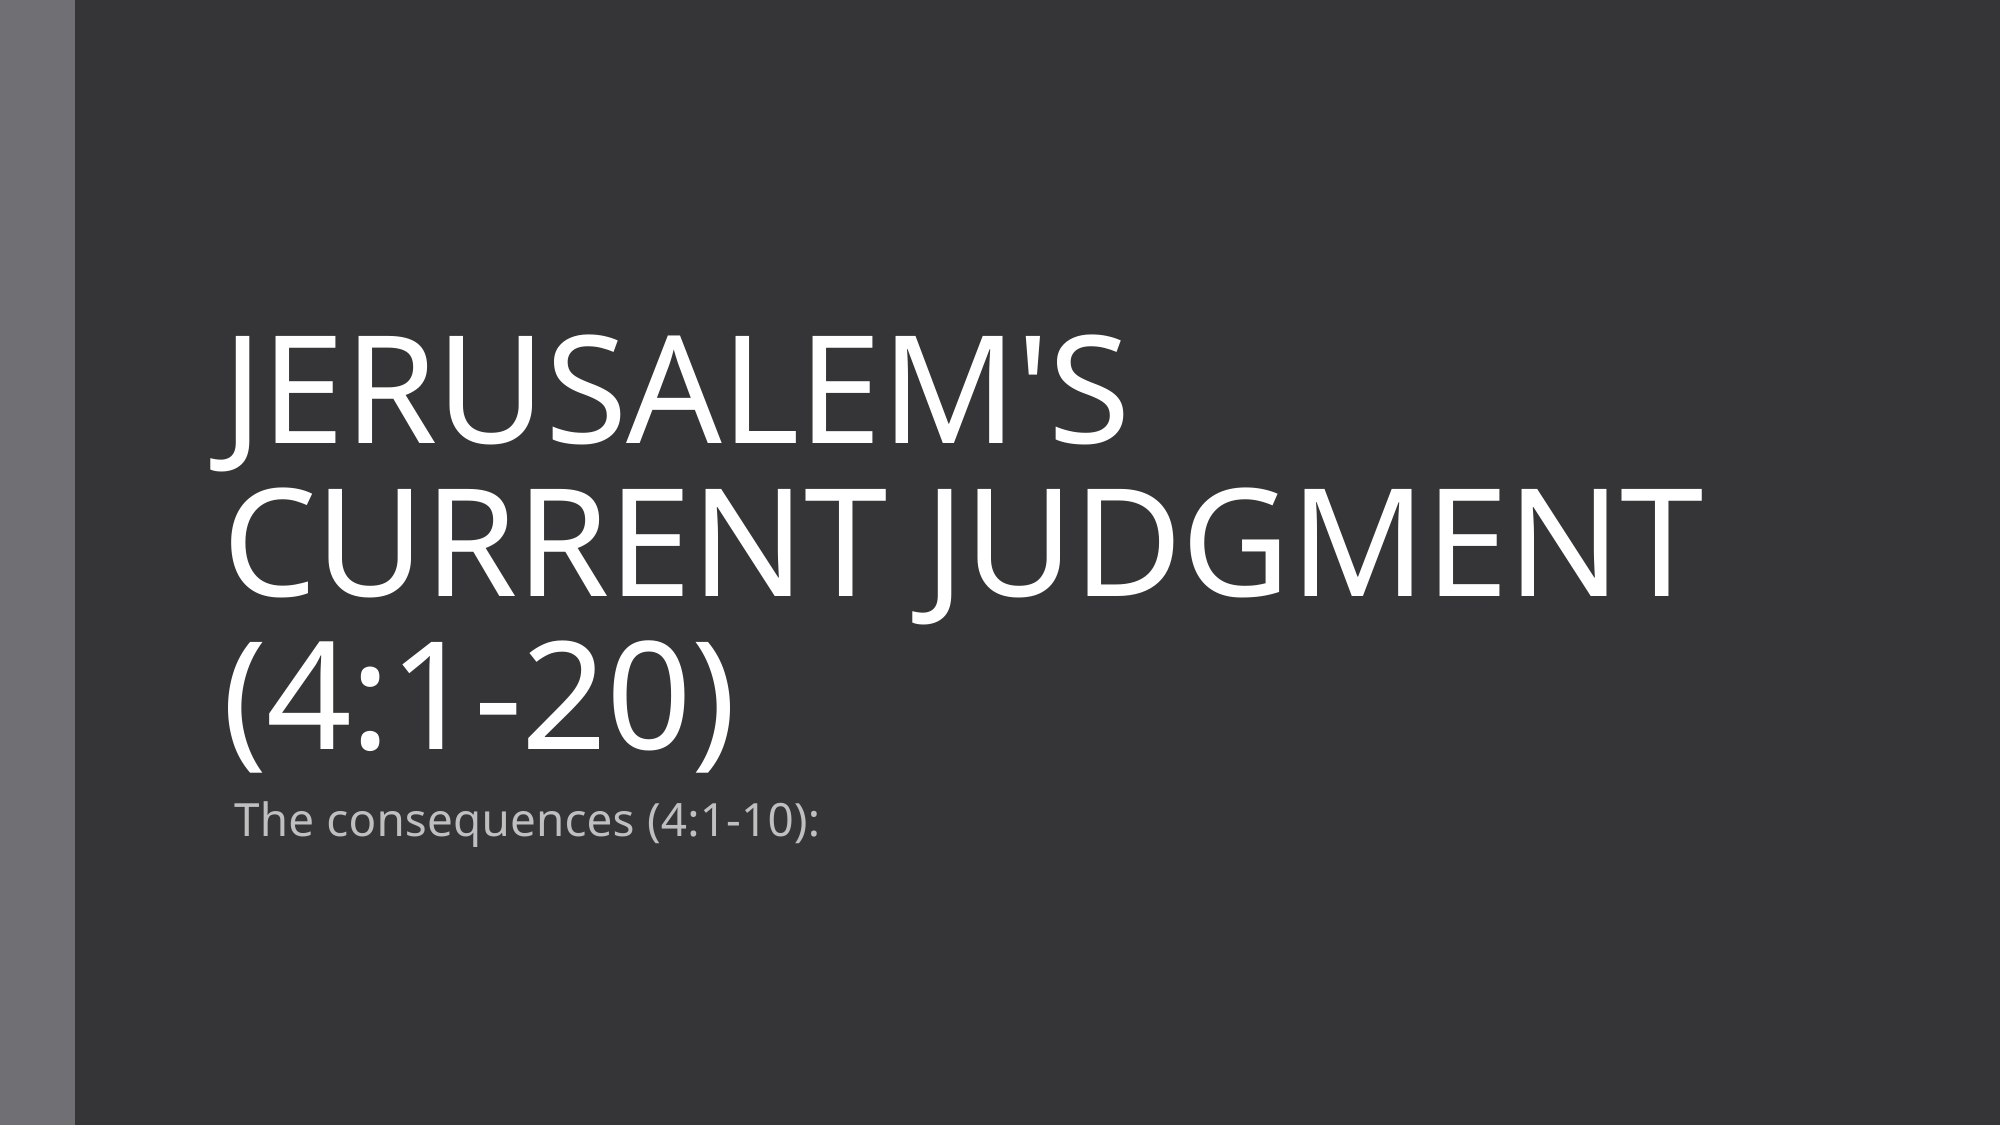

# JERUSALEM'S CURRENT JUDGMENT (4:1-20)
 The consequences (4:1-10):